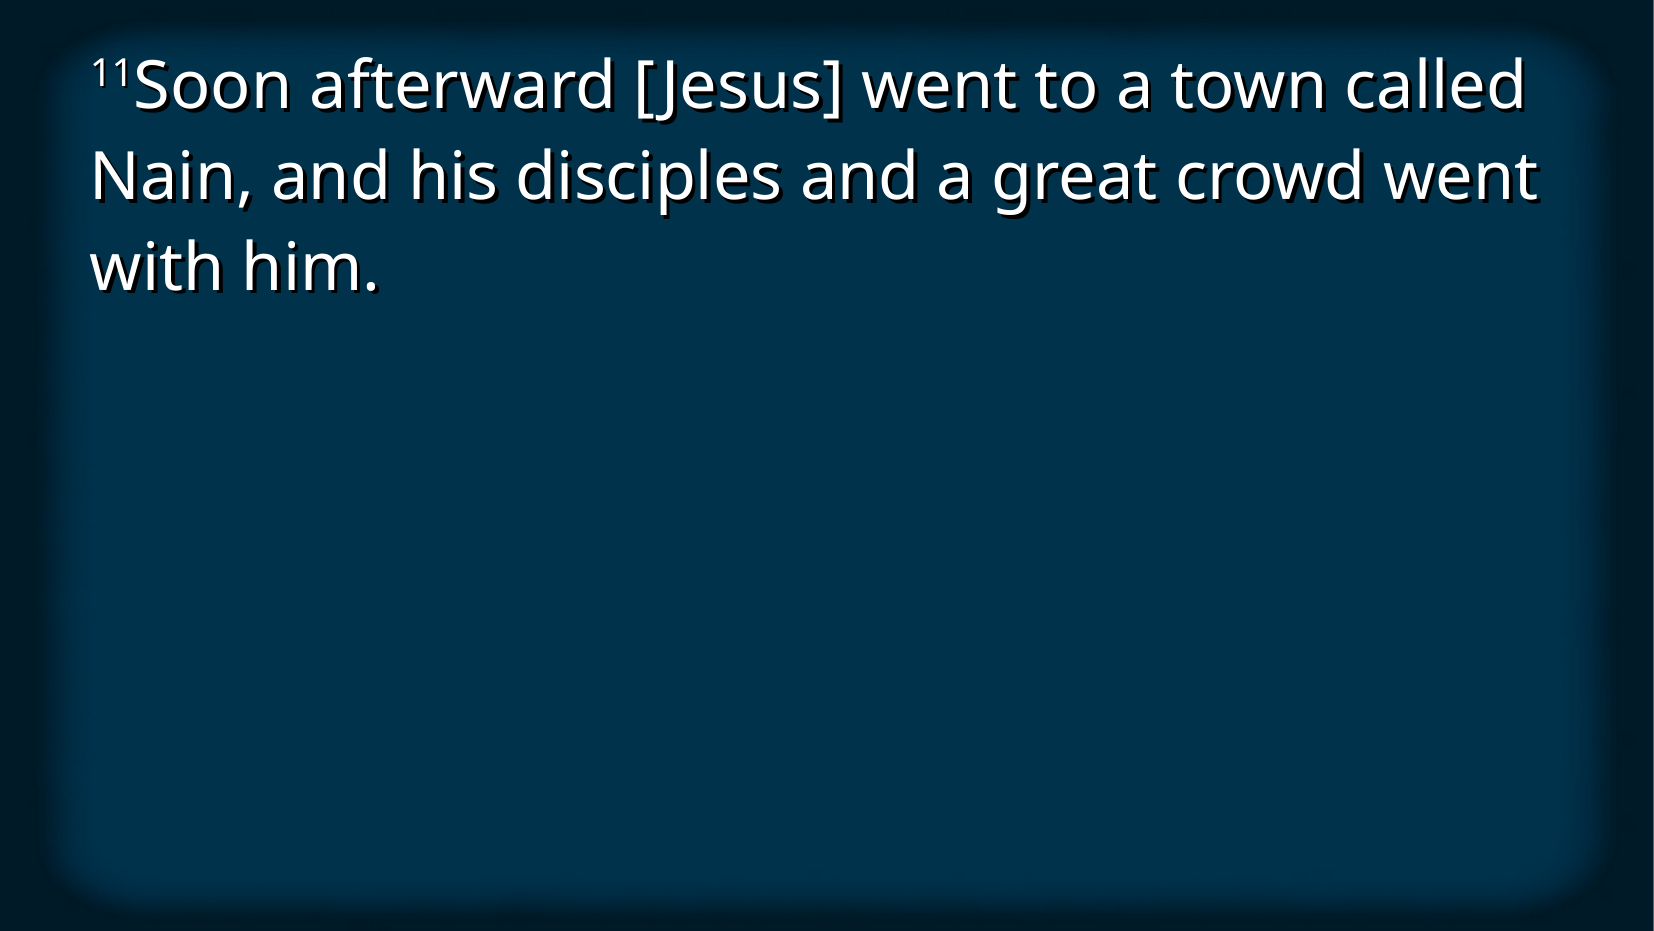

11Soon afterward [Jesus] went to a town called Nain, and his disciples and a great crowd went with him.